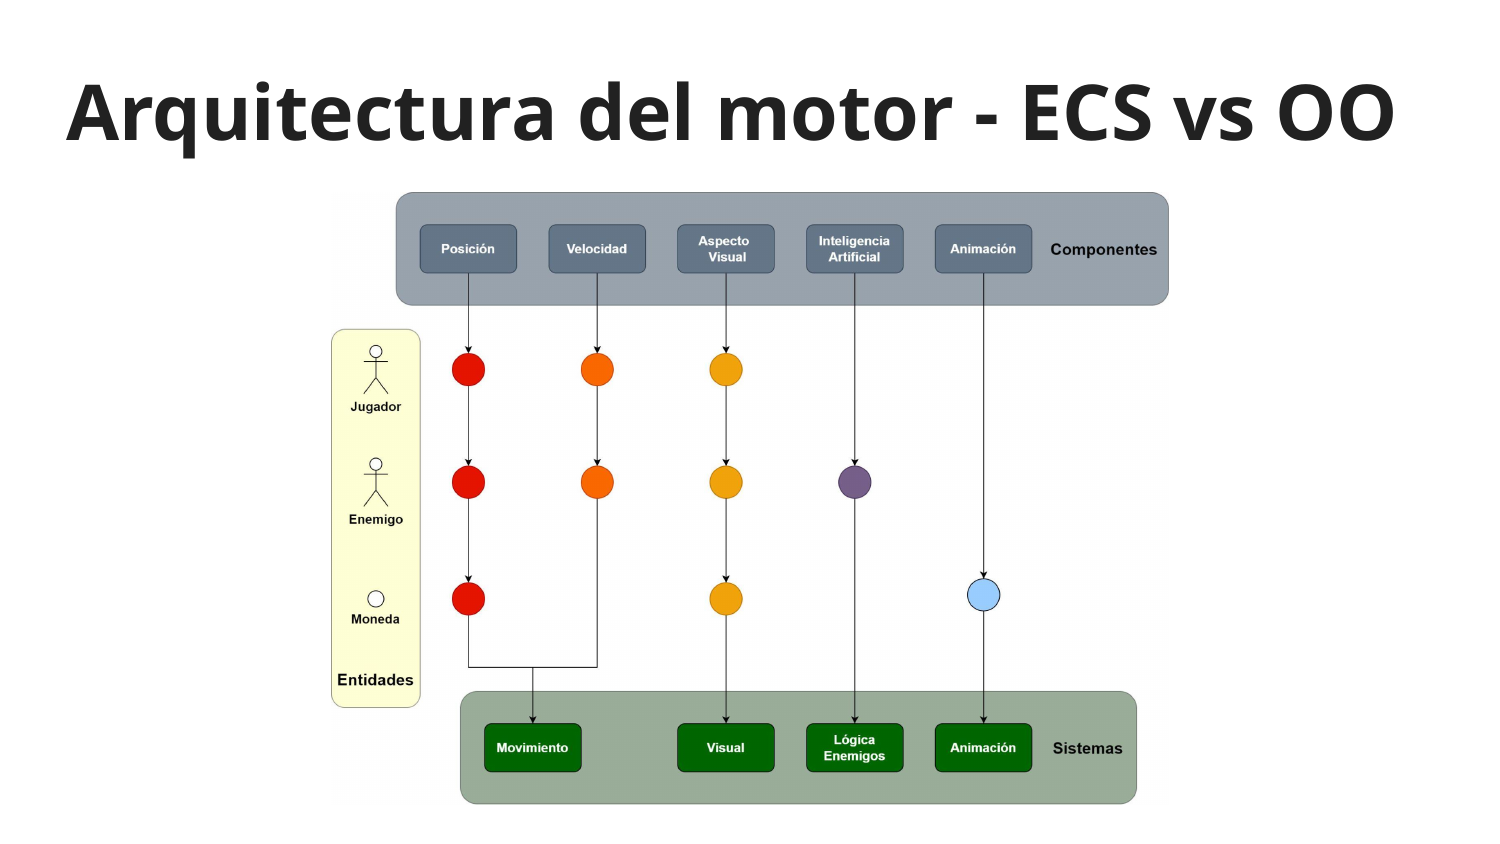

# Arquitectura del motor - ECS vs OO